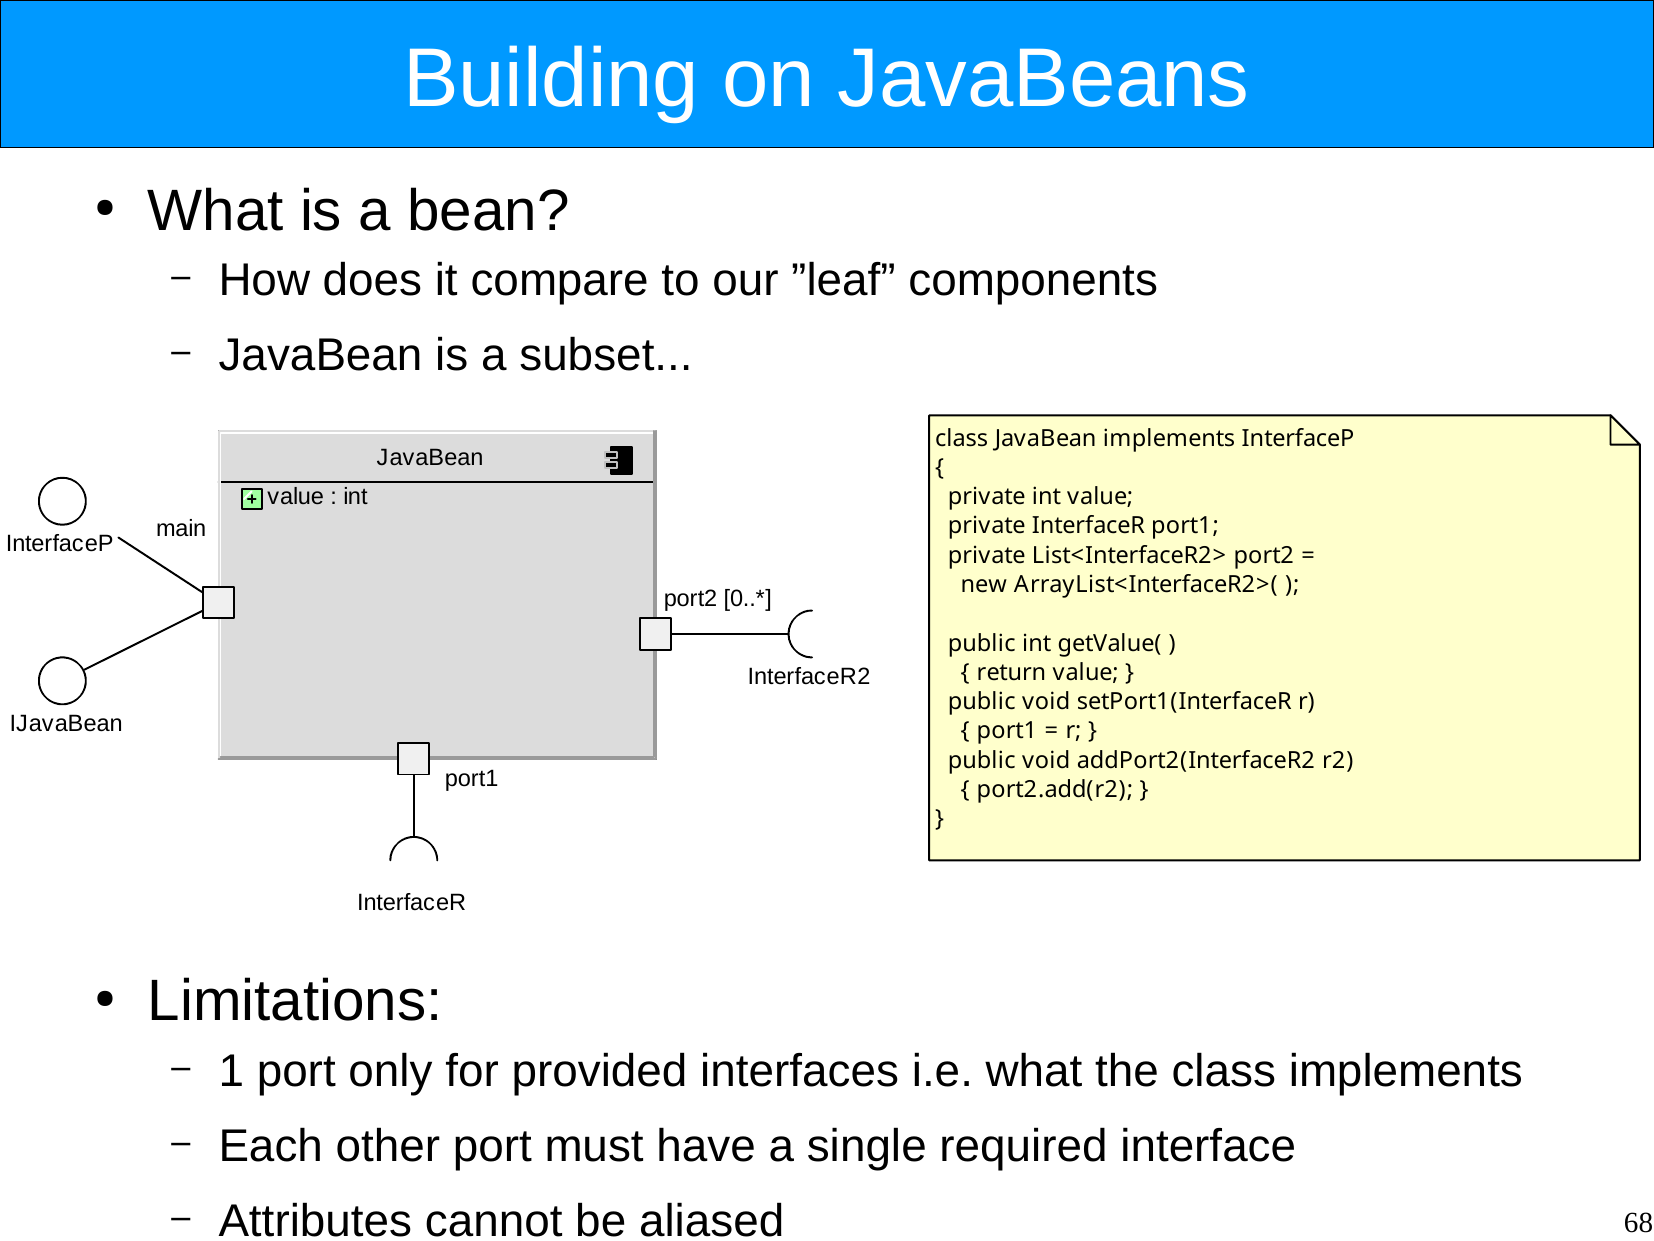

# Building on JavaBeans
What is a bean?
How does it compare to our ”leaf” components
JavaBean is a subset...
Limitations:
1 port only for provided interfaces i.e. what the class implements
Each other port must have a single required interface
Attributes cannot be aliased
68